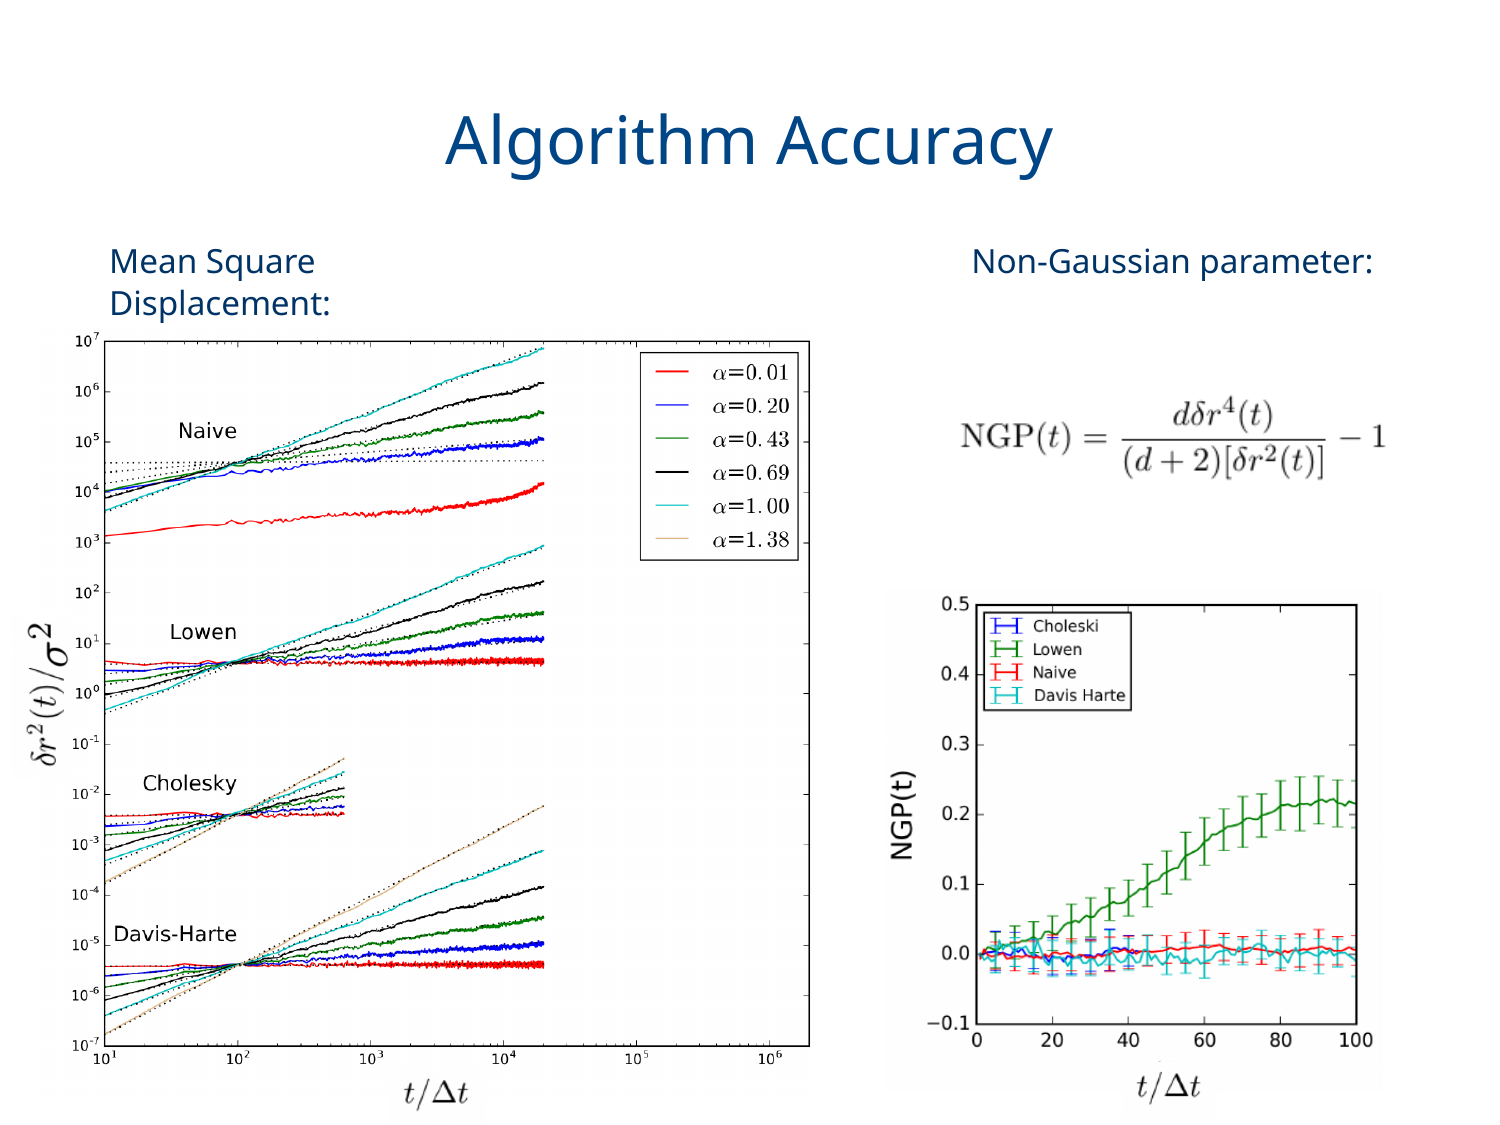

# Algorithm Accuracy
Mean Square Displacement:
Non-Gaussian parameter: